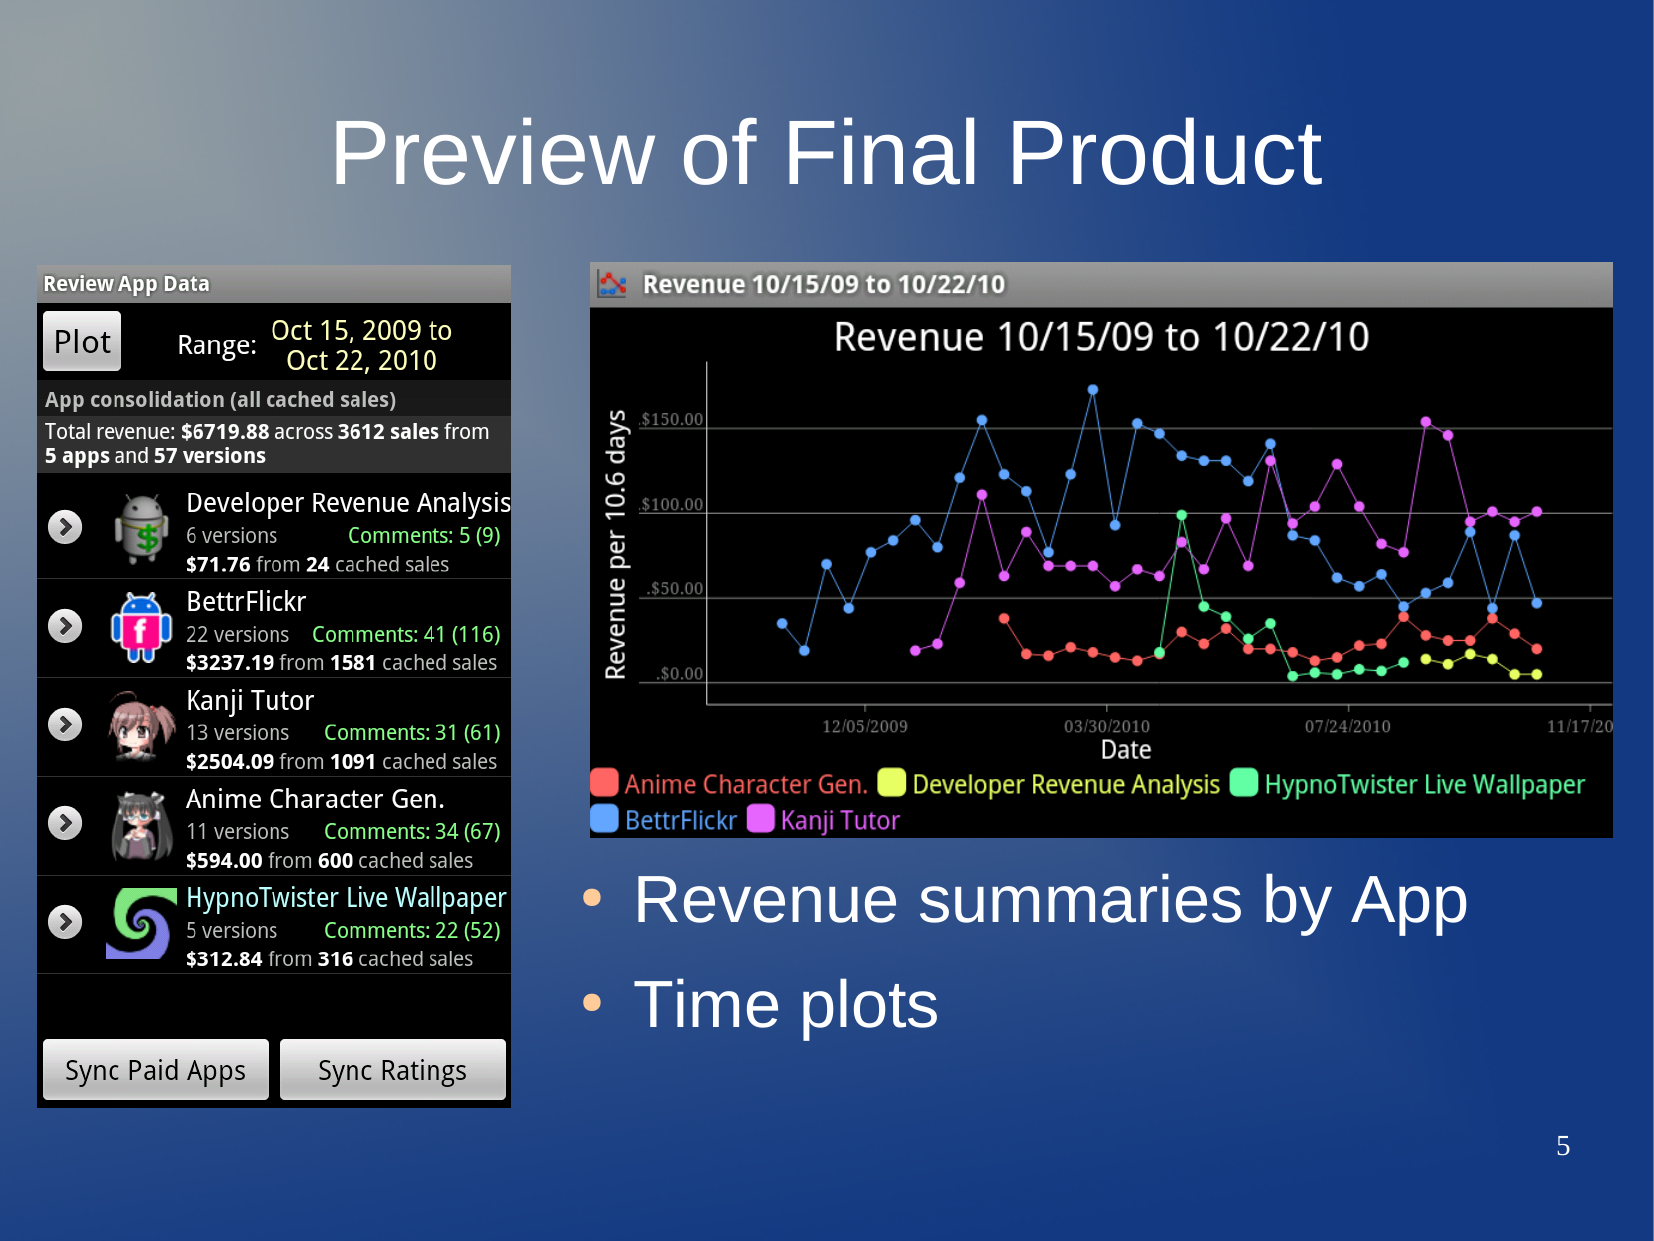

# Preview of Final Product
Revenue summaries by App
Time plots
5